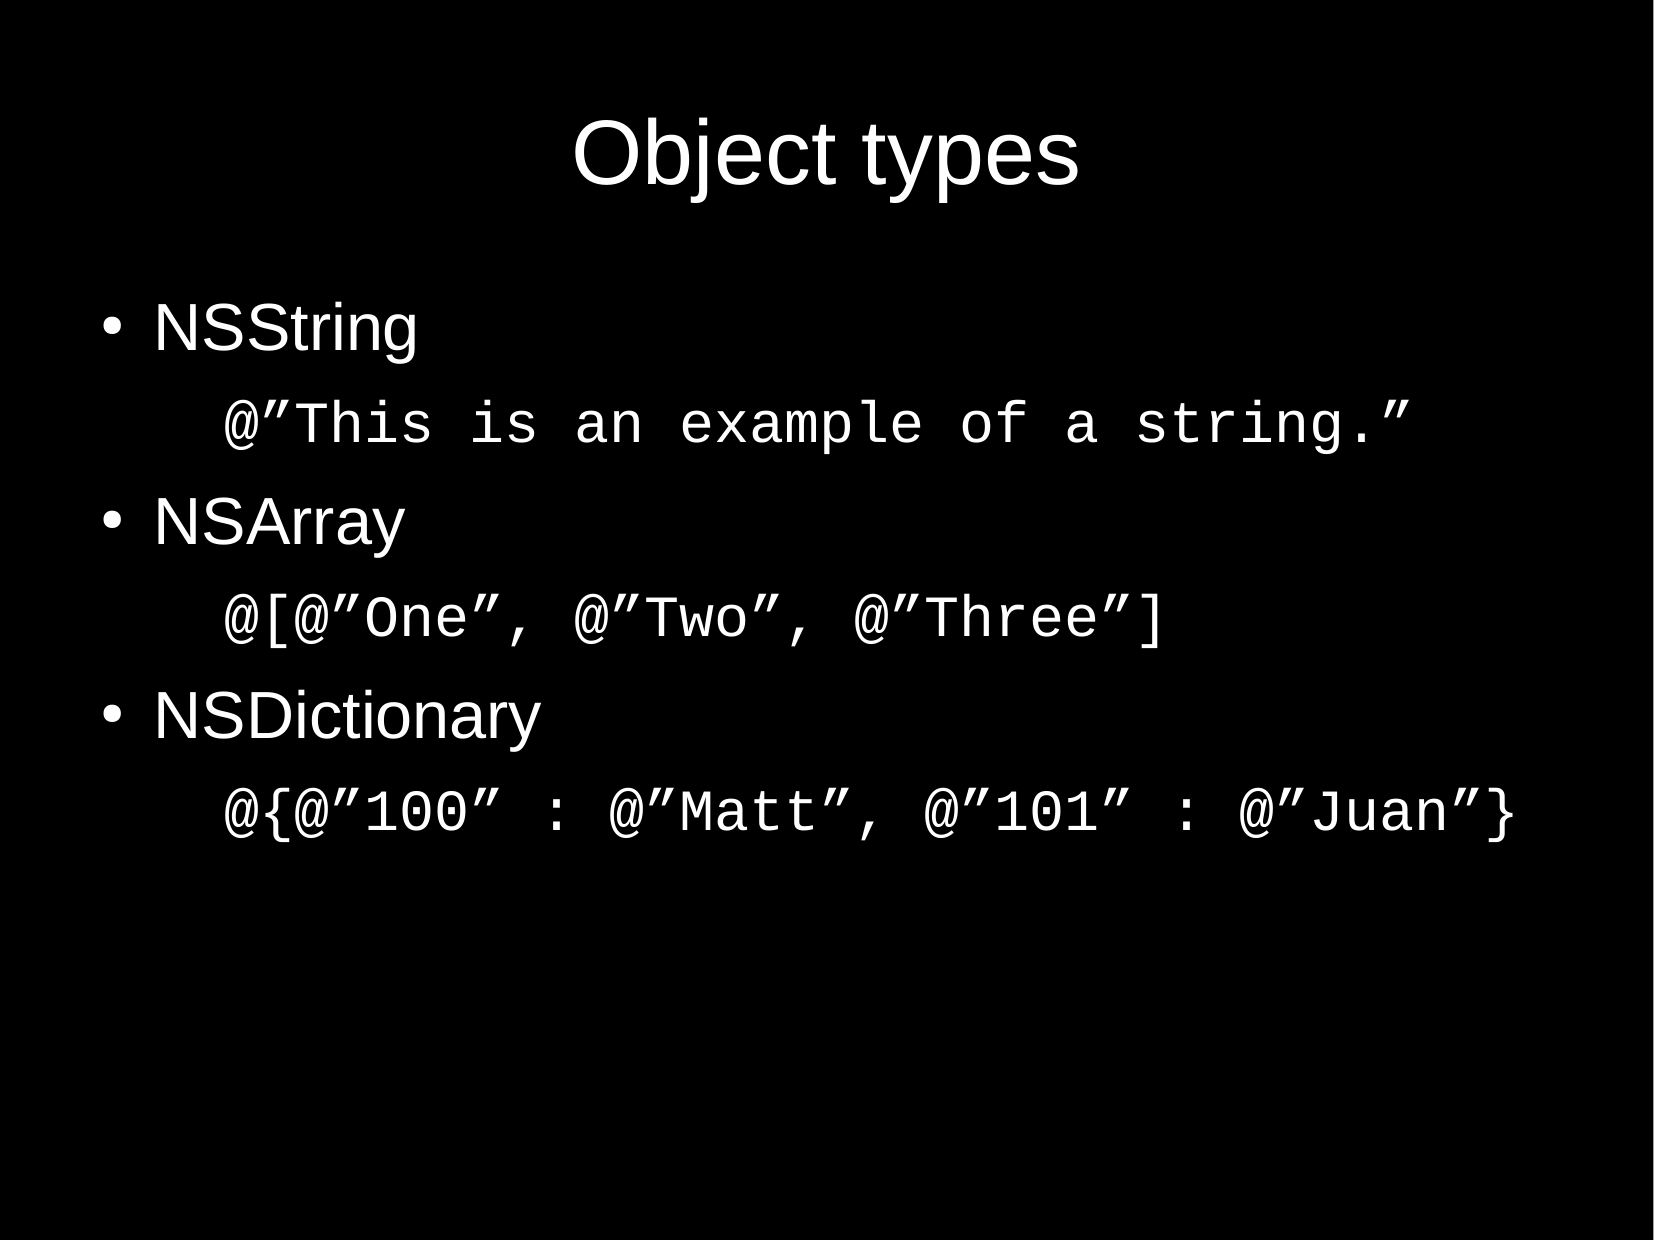

# Object types
NSString
@”This is an example of a string.”
NSArray
@[@”One”, @”Two”, @”Three”]
NSDictionary
@{@”100” : @”Matt”, @”101” : @”Juan”}